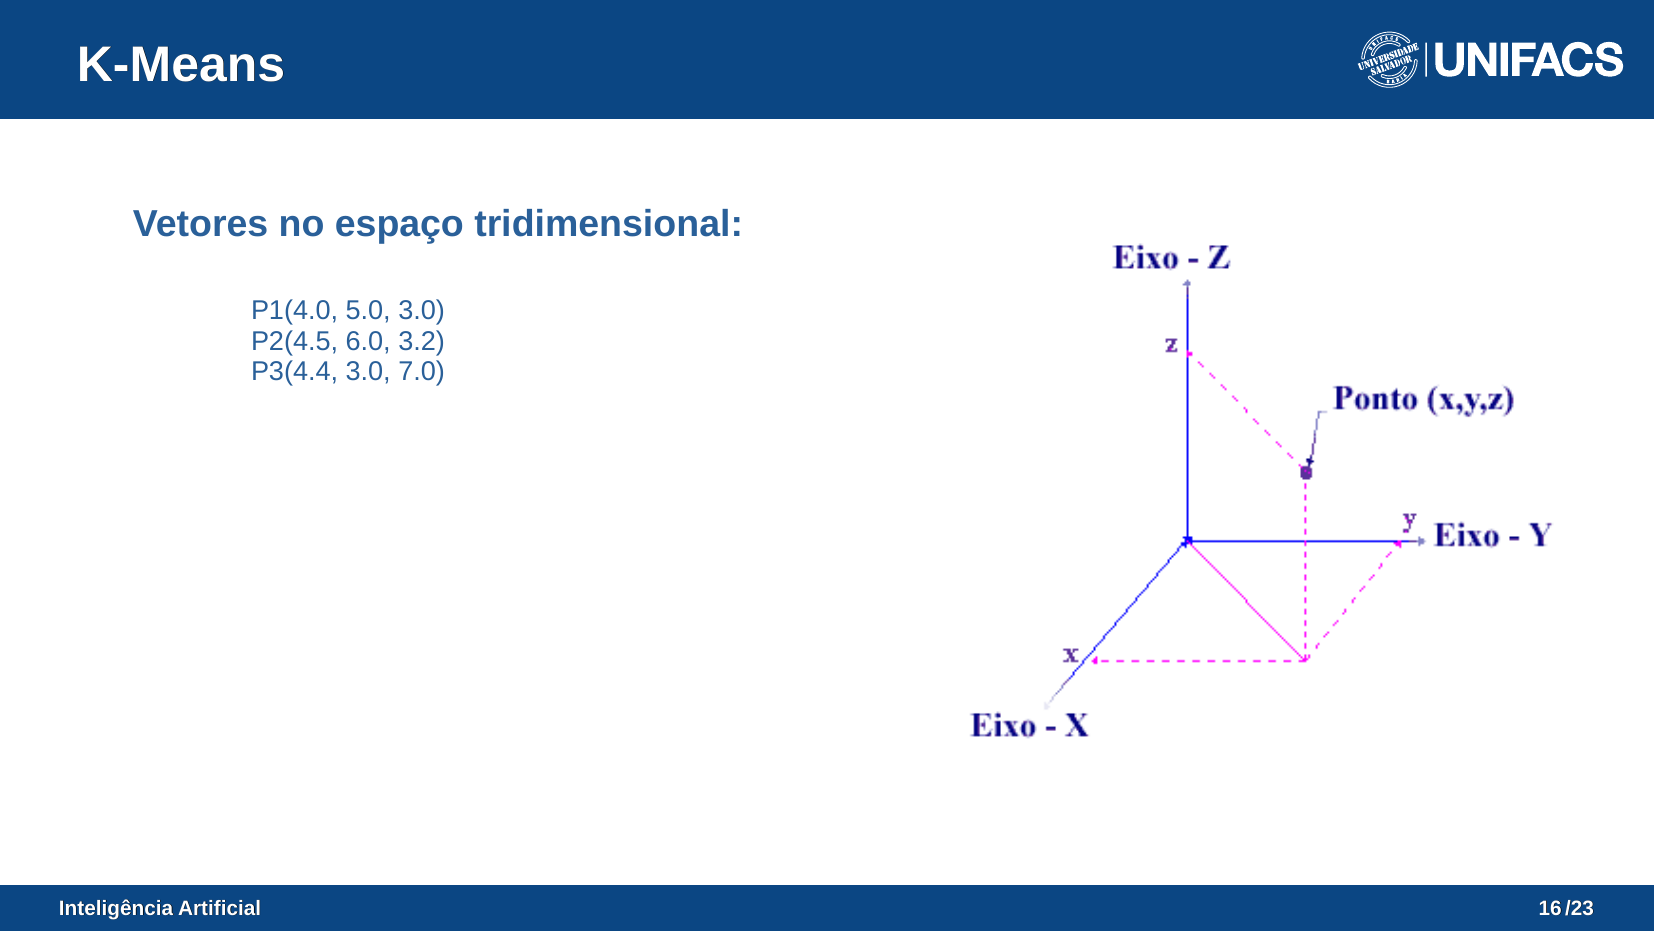

K-Means
Vetores no espaço tridimensional:
P1(4.0, 5.0, 3.0)
P2(4.5, 6.0, 3.2)
P3(4.4, 3.0, 7.0)